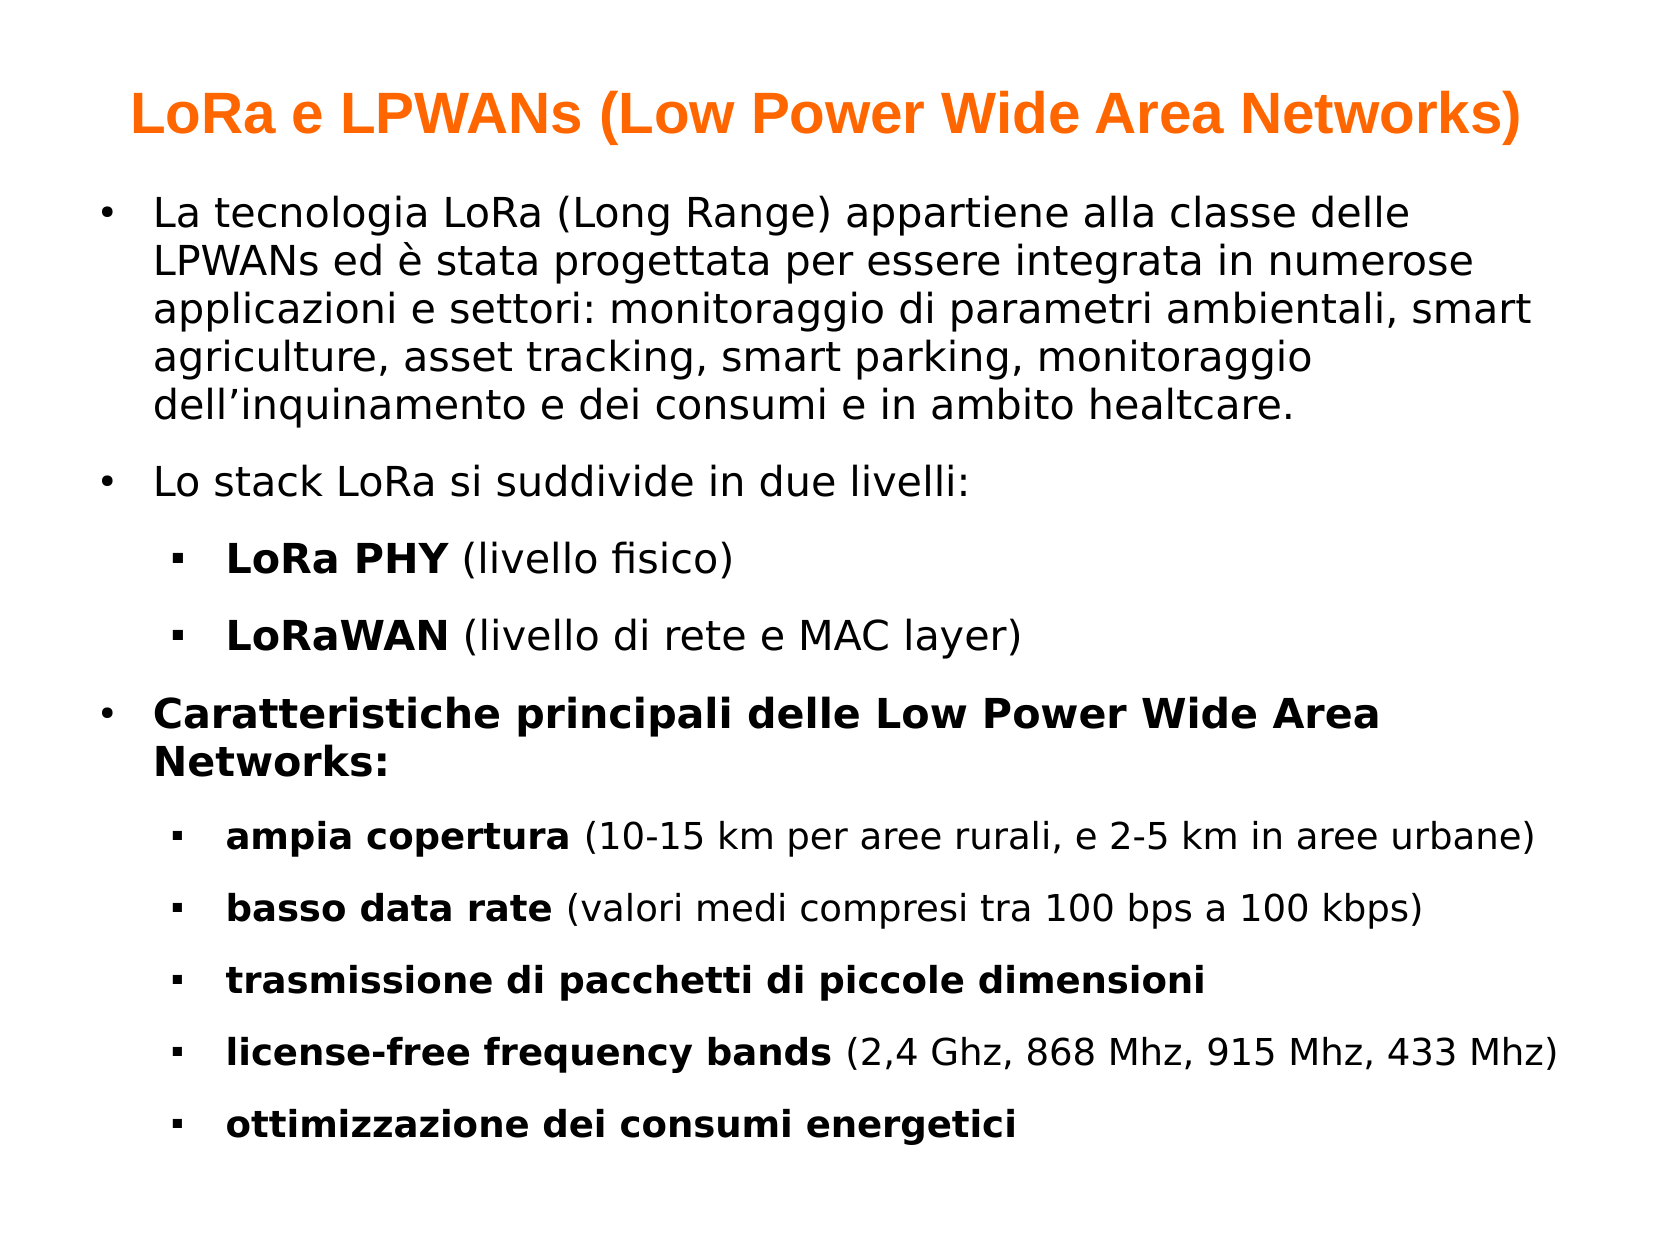

# LoRa e LPWANs (Low Power Wide Area Networks)
La tecnologia LoRa (Long Range) appartiene alla classe delle LPWANs ed è stata progettata per essere integrata in numerose applicazioni e settori: monitoraggio di parametri ambientali, smart agriculture, asset tracking, smart parking, monitoraggio dell’inquinamento e dei consumi e in ambito healtcare.
Lo stack LoRa si suddivide in due livelli:
LoRa PHY (livello fisico)
LoRaWAN (livello di rete e MAC layer)
Caratteristiche principali delle Low Power Wide Area Networks:
ampia copertura (10-15 km per aree rurali, e 2-5 km in aree urbane)
basso data rate (valori medi compresi tra 100 bps a 100 kbps)
trasmissione di pacchetti di piccole dimensioni
license-free frequency bands (2,4 Ghz, 868 Mhz, 915 Mhz, 433 Mhz)
ottimizzazione dei consumi energetici